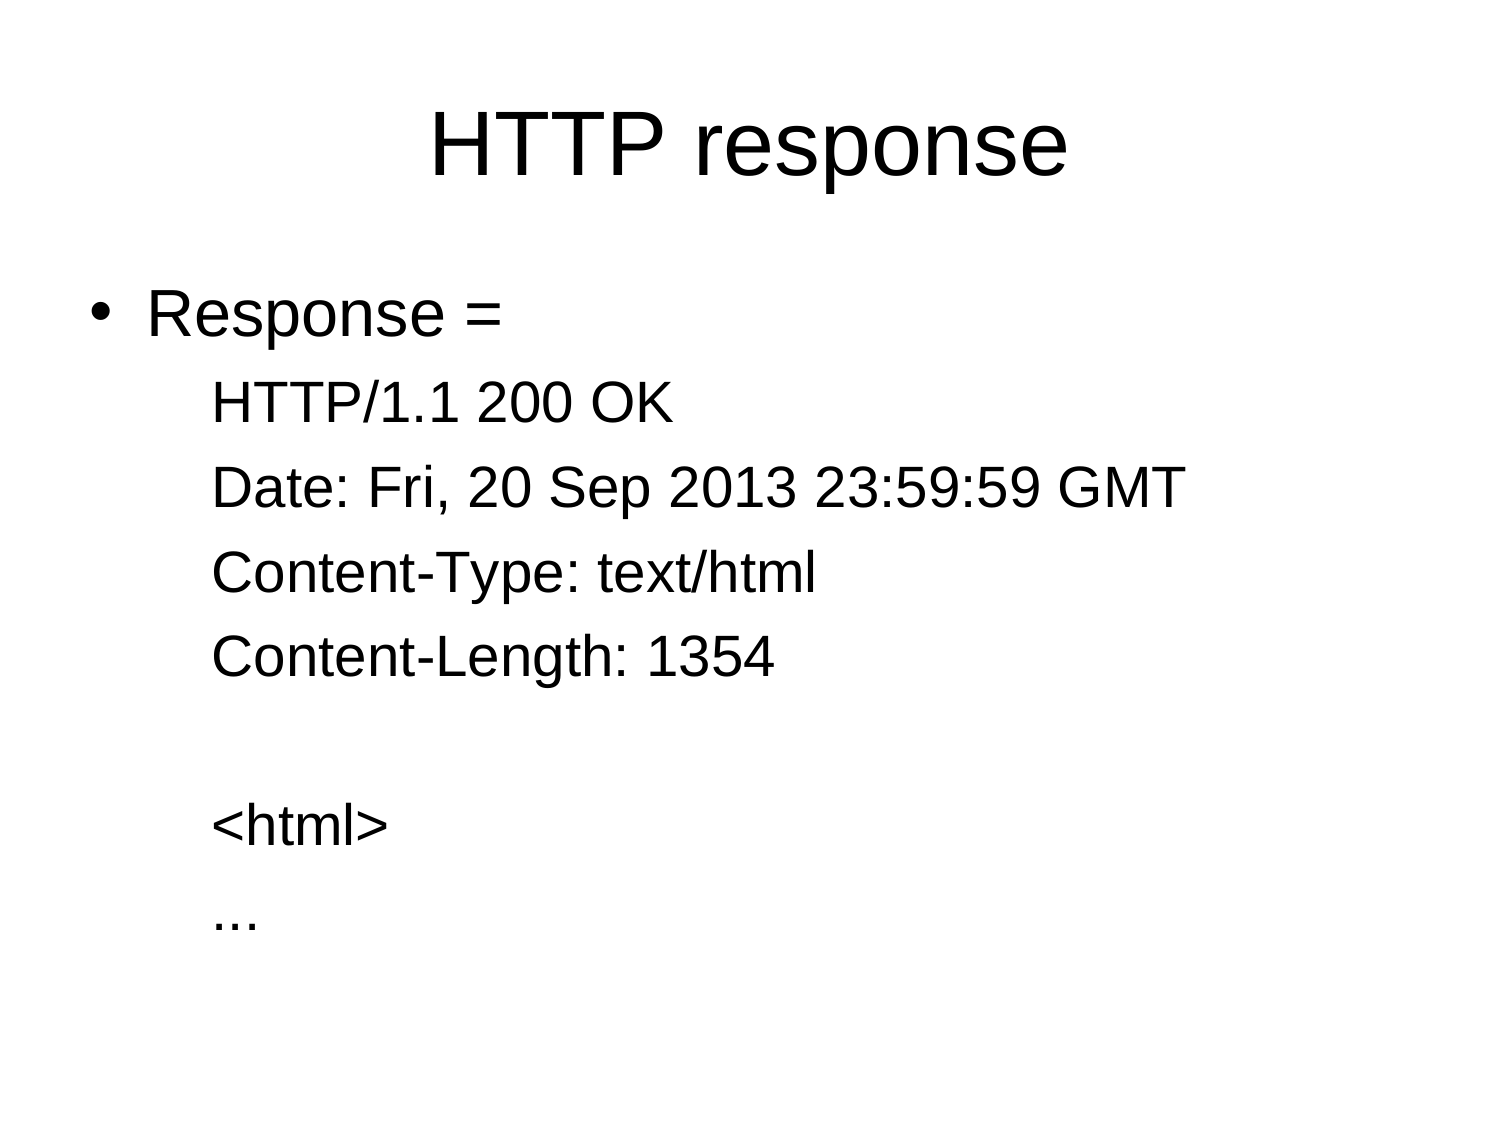

# HTTP response
Response =
HTTP/1.1 200 OK
Date: Fri, 20 Sep 2013 23:59:59 GMT
Content-Type: text/html
Content-Length: 1354
<html>
...